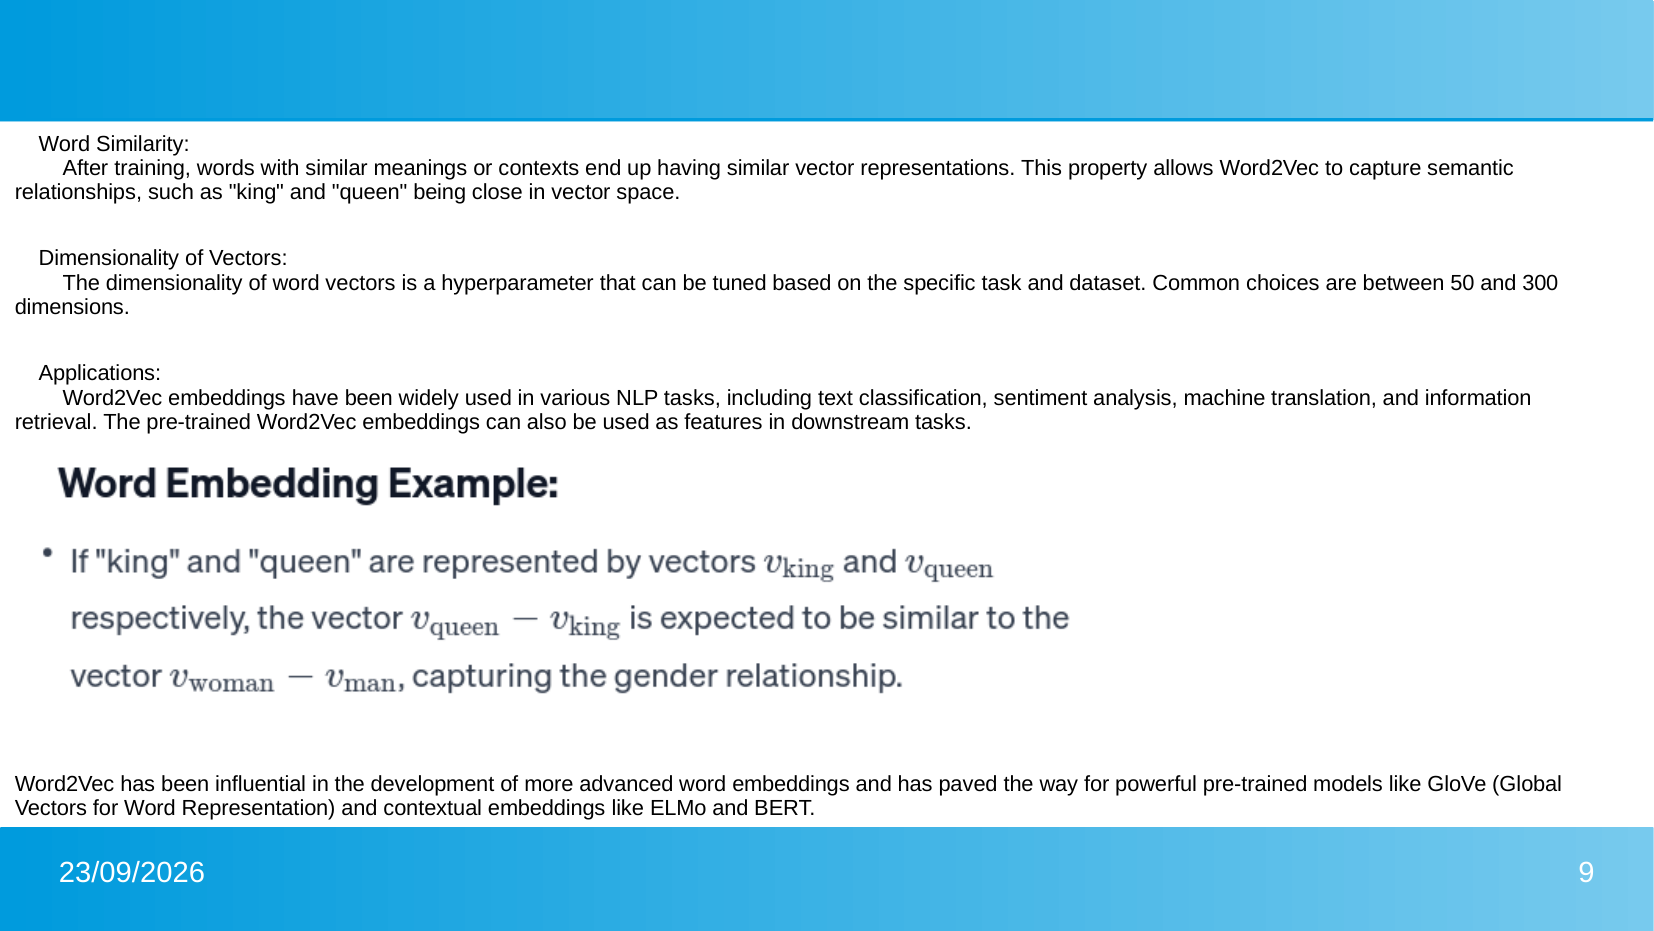

#
 Word Similarity:
 After training, words with similar meanings or contexts end up having similar vector representations. This property allows Word2Vec to capture semantic relationships, such as "king" and "queen" being close in vector space.
 Dimensionality of Vectors:
 The dimensionality of word vectors is a hyperparameter that can be tuned based on the specific task and dataset. Common choices are between 50 and 300 dimensions.
 Applications:
 Word2Vec embeddings have been widely used in various NLP tasks, including text classification, sentiment analysis, machine translation, and information retrieval. The pre-trained Word2Vec embeddings can also be used as features in downstream tasks.
Word2Vec has been influential in the development of more advanced word embeddings and has paved the way for powerful pre-trained models like GloVe (Global Vectors for Word Representation) and contextual embeddings like ELMo and BERT.
9